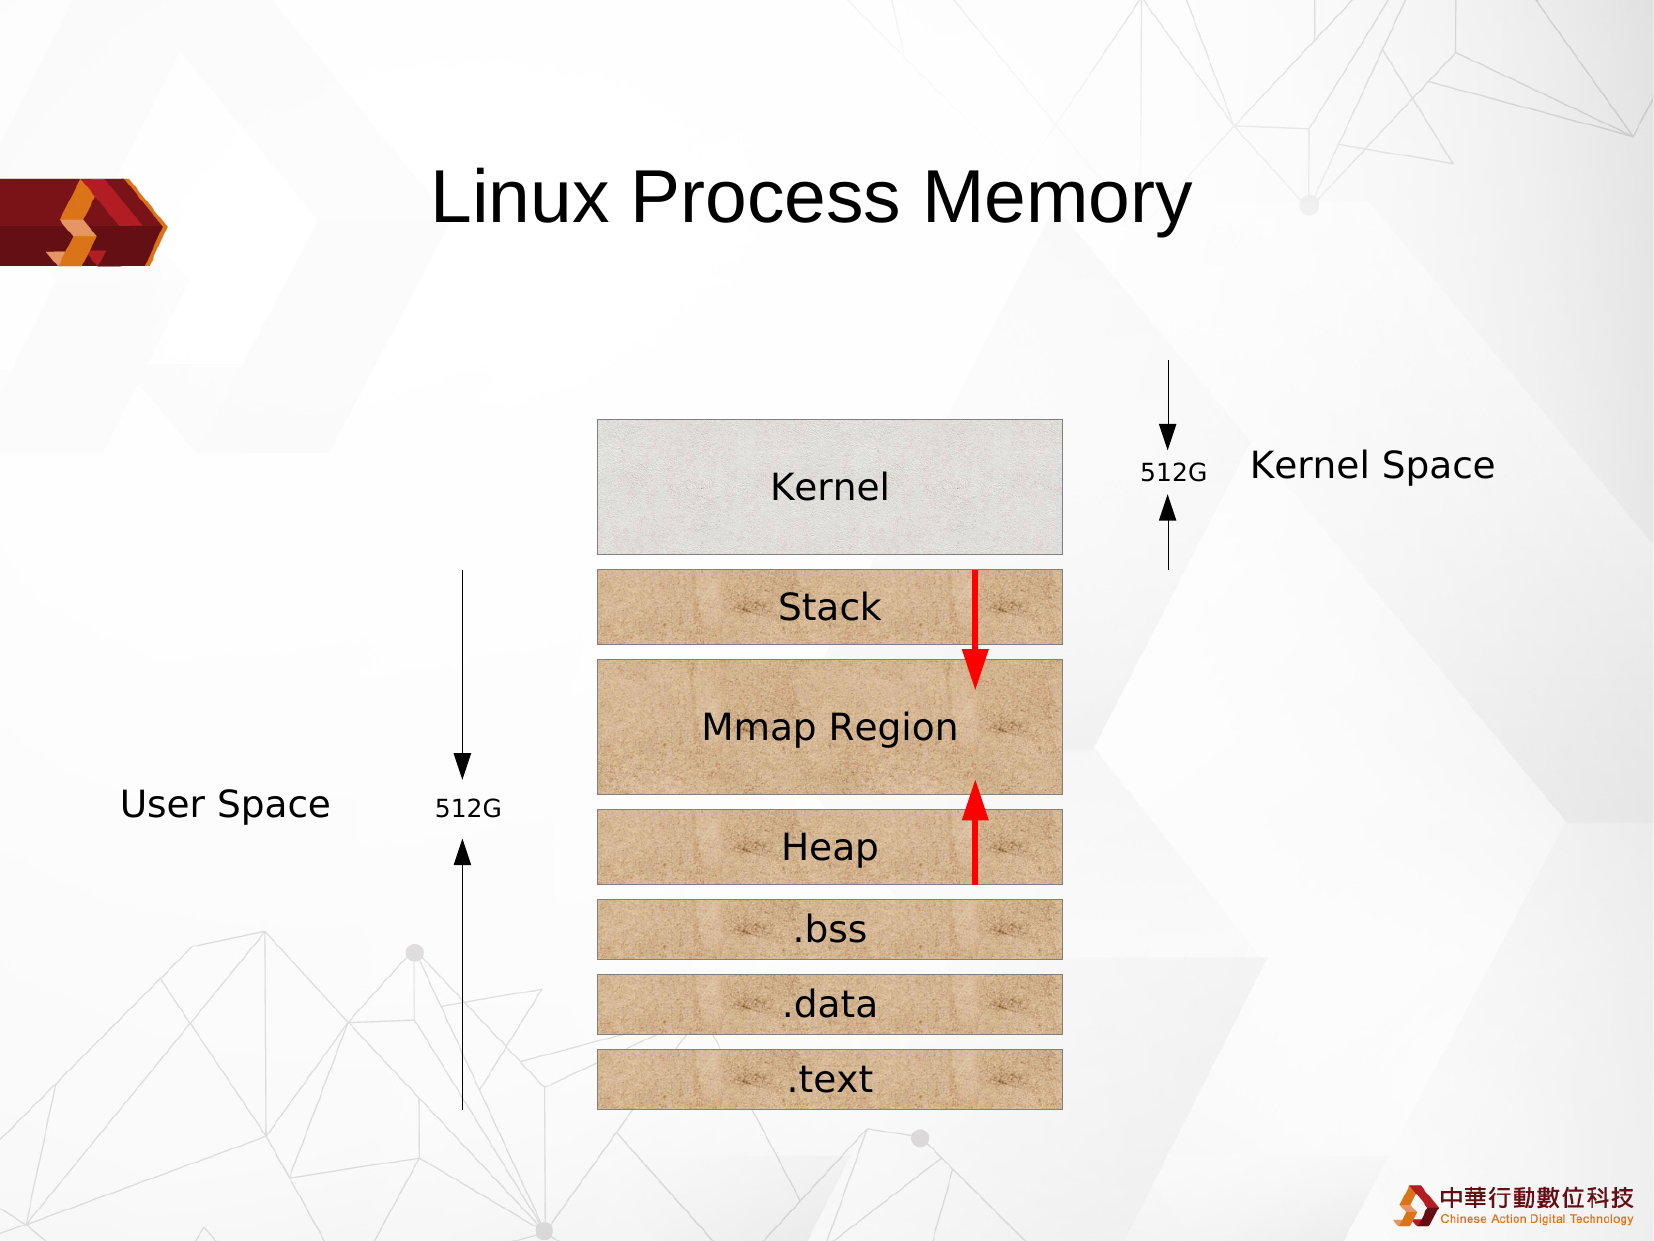

# Linux Process Memory
Kernel
Kernel Space
512G
Stack
Mmap Region
User Space
512G
Heap
.bss
.data
.text